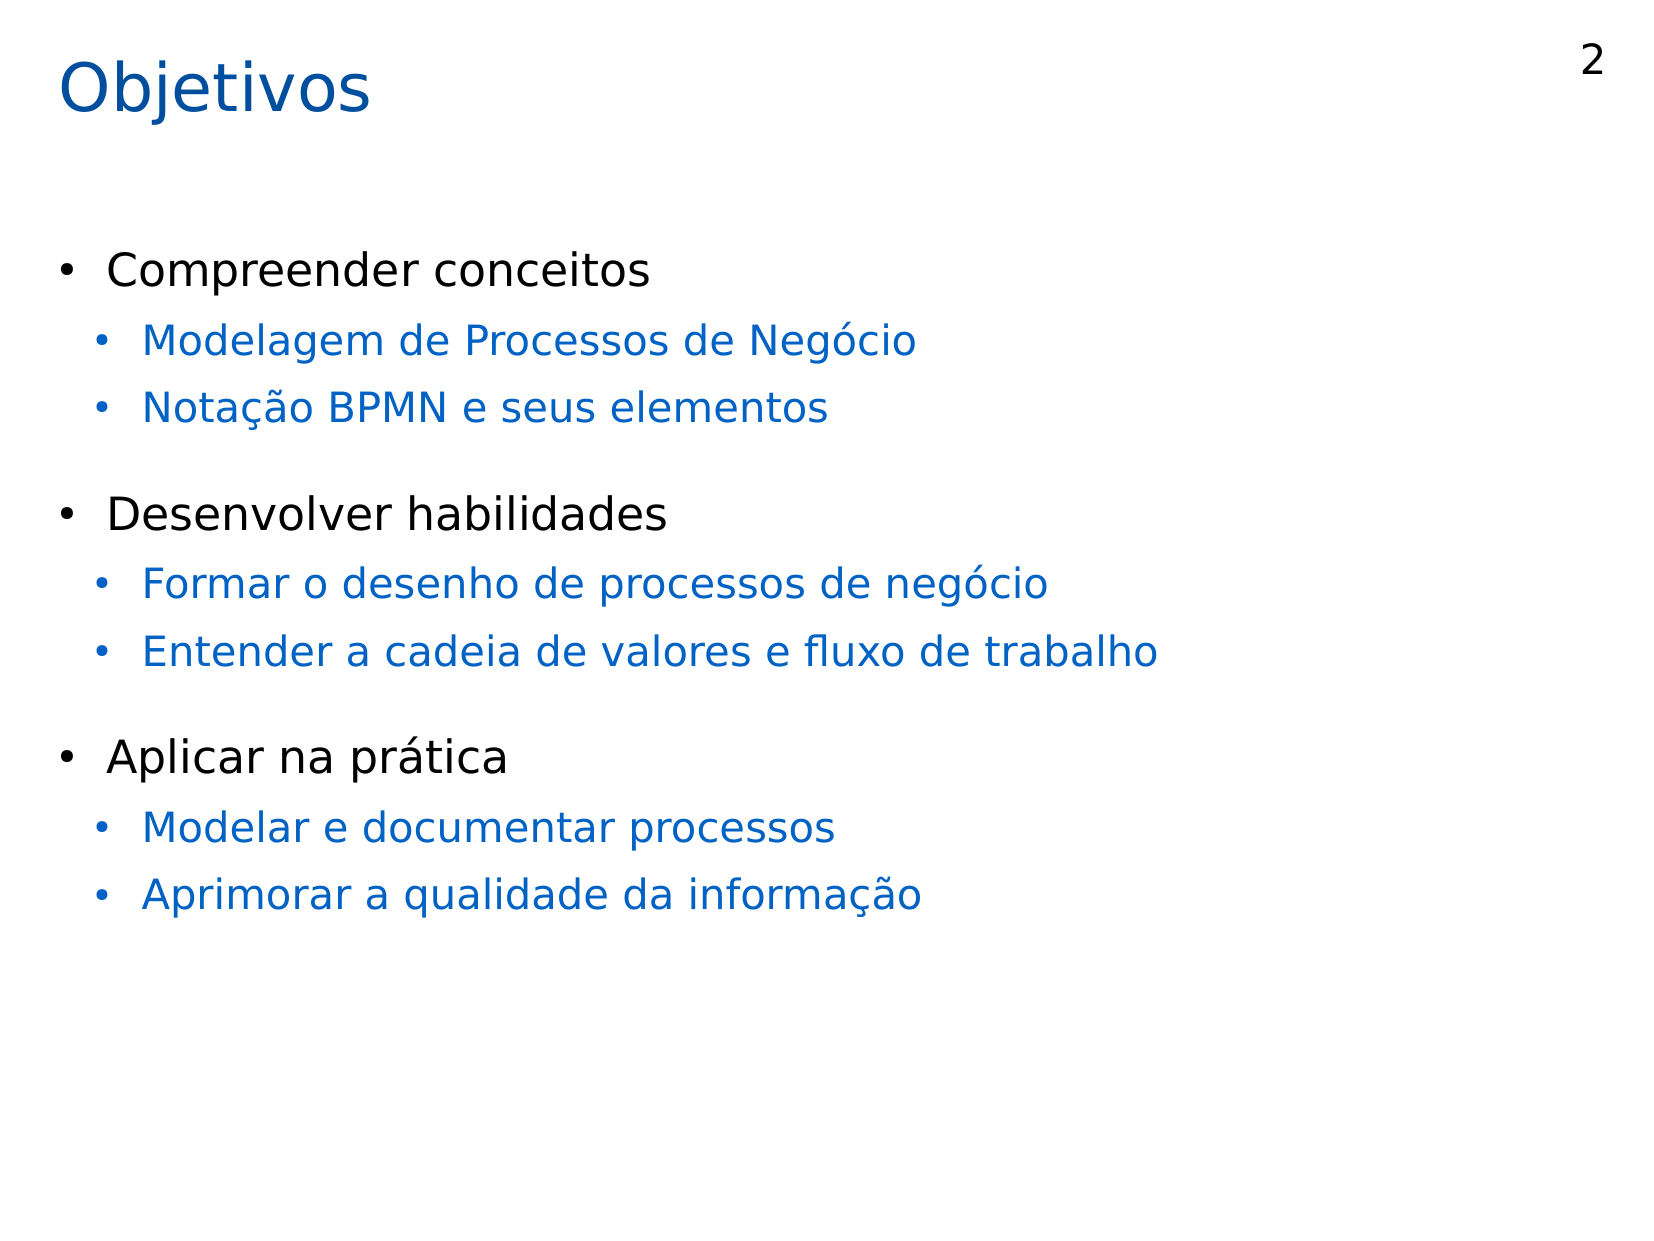

# Objetivos
2
Compreender conceitos
Modelagem de Processos de Negócio
Notação BPMN e seus elementos
Desenvolver habilidades
Formar o desenho de processos de negócio
Entender a cadeia de valores e fluxo de trabalho
Aplicar na prática
Modelar e documentar processos
Aprimorar a qualidade da informação